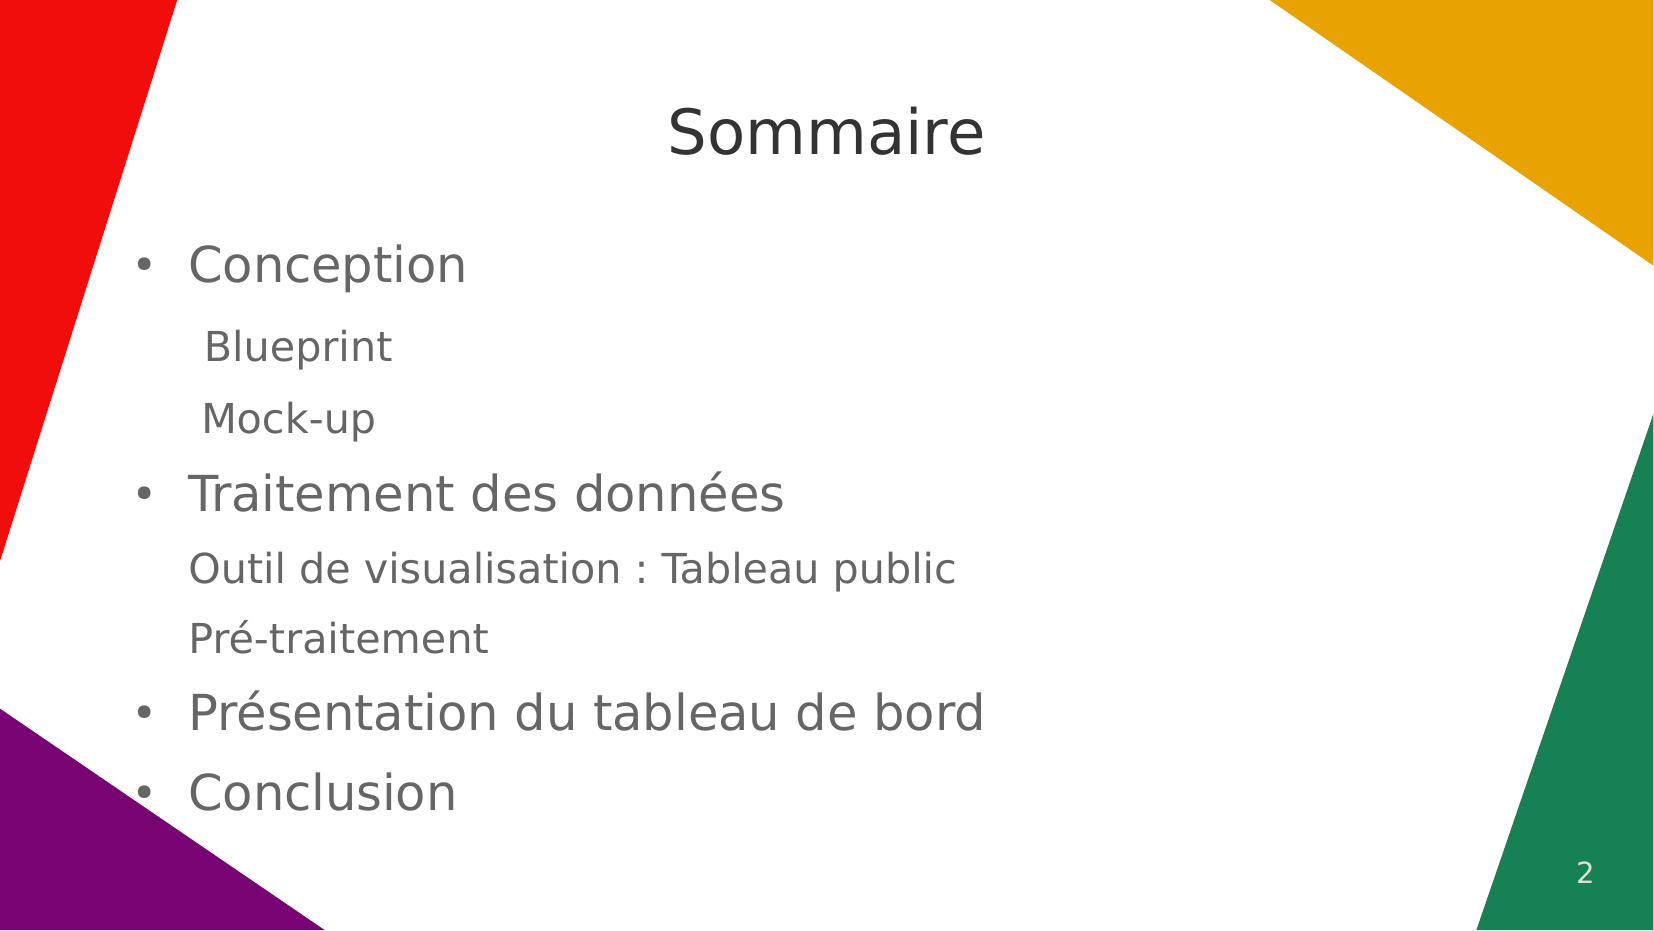

# Sommaire
Conception
 Blueprint
 Mock-up
Traitement des données
Outil de visualisation : Tableau public
Pré-traitement
Présentation du tableau de bord
Conclusion
2